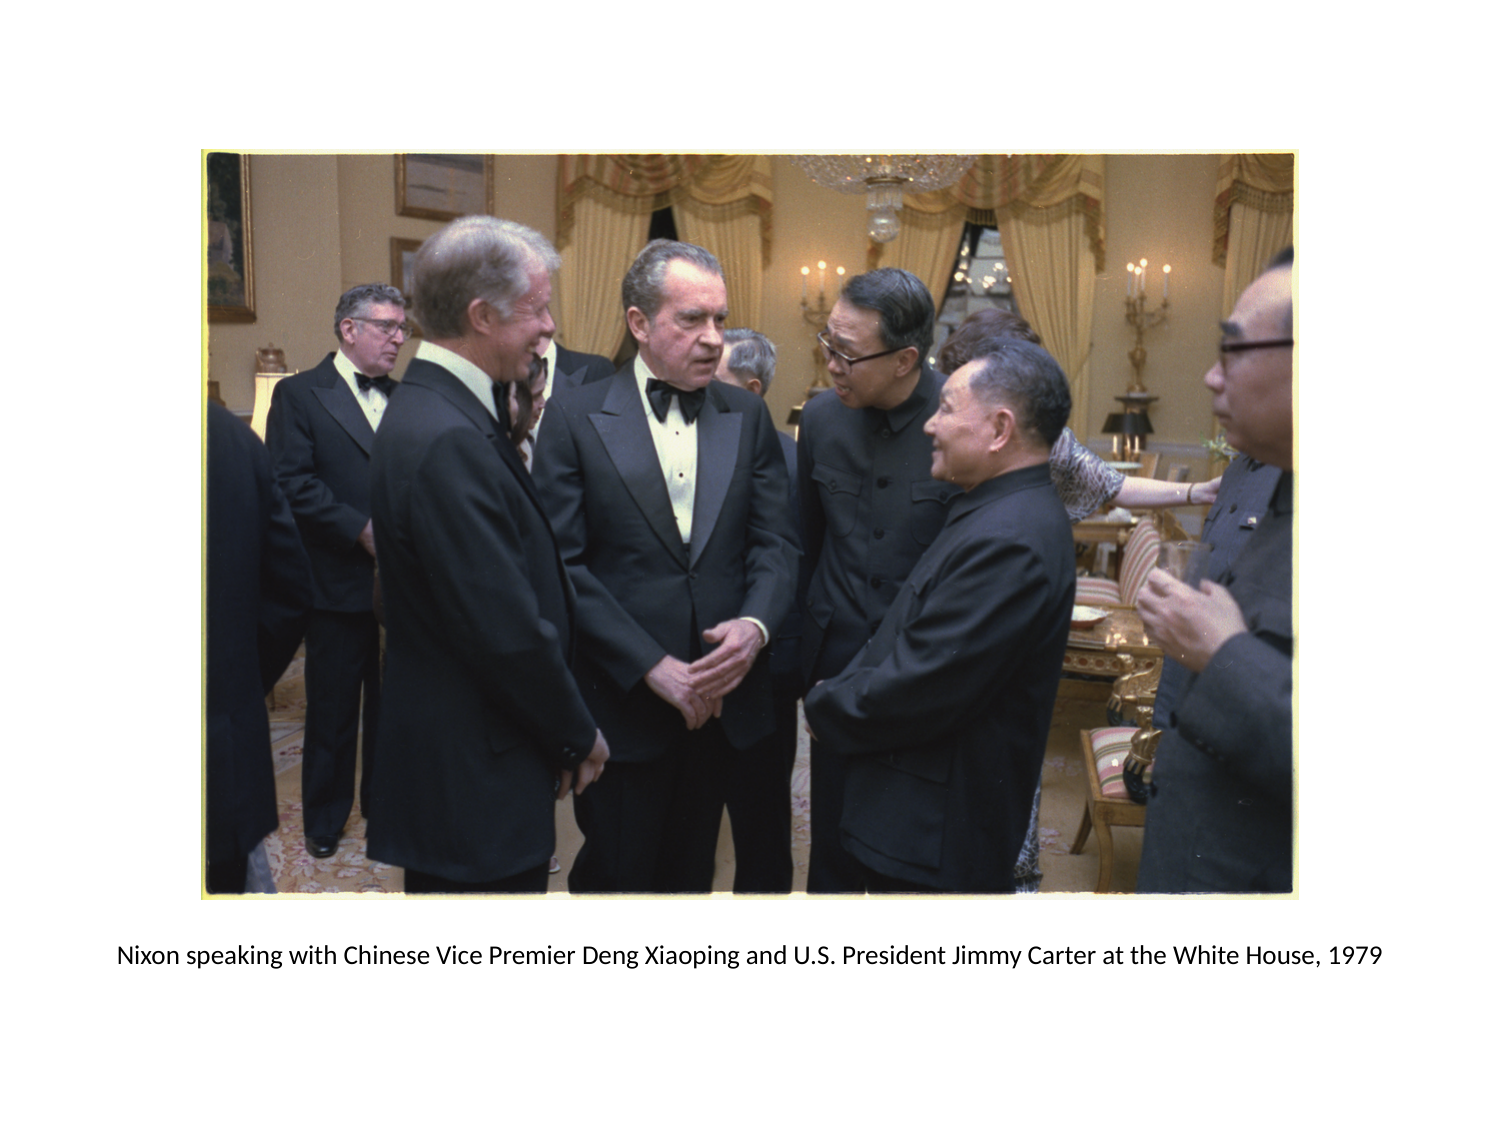

Nixon speaking with Chinese Vice Premier Deng Xiaoping and U.S. President Jimmy Carter at the White House, 1979